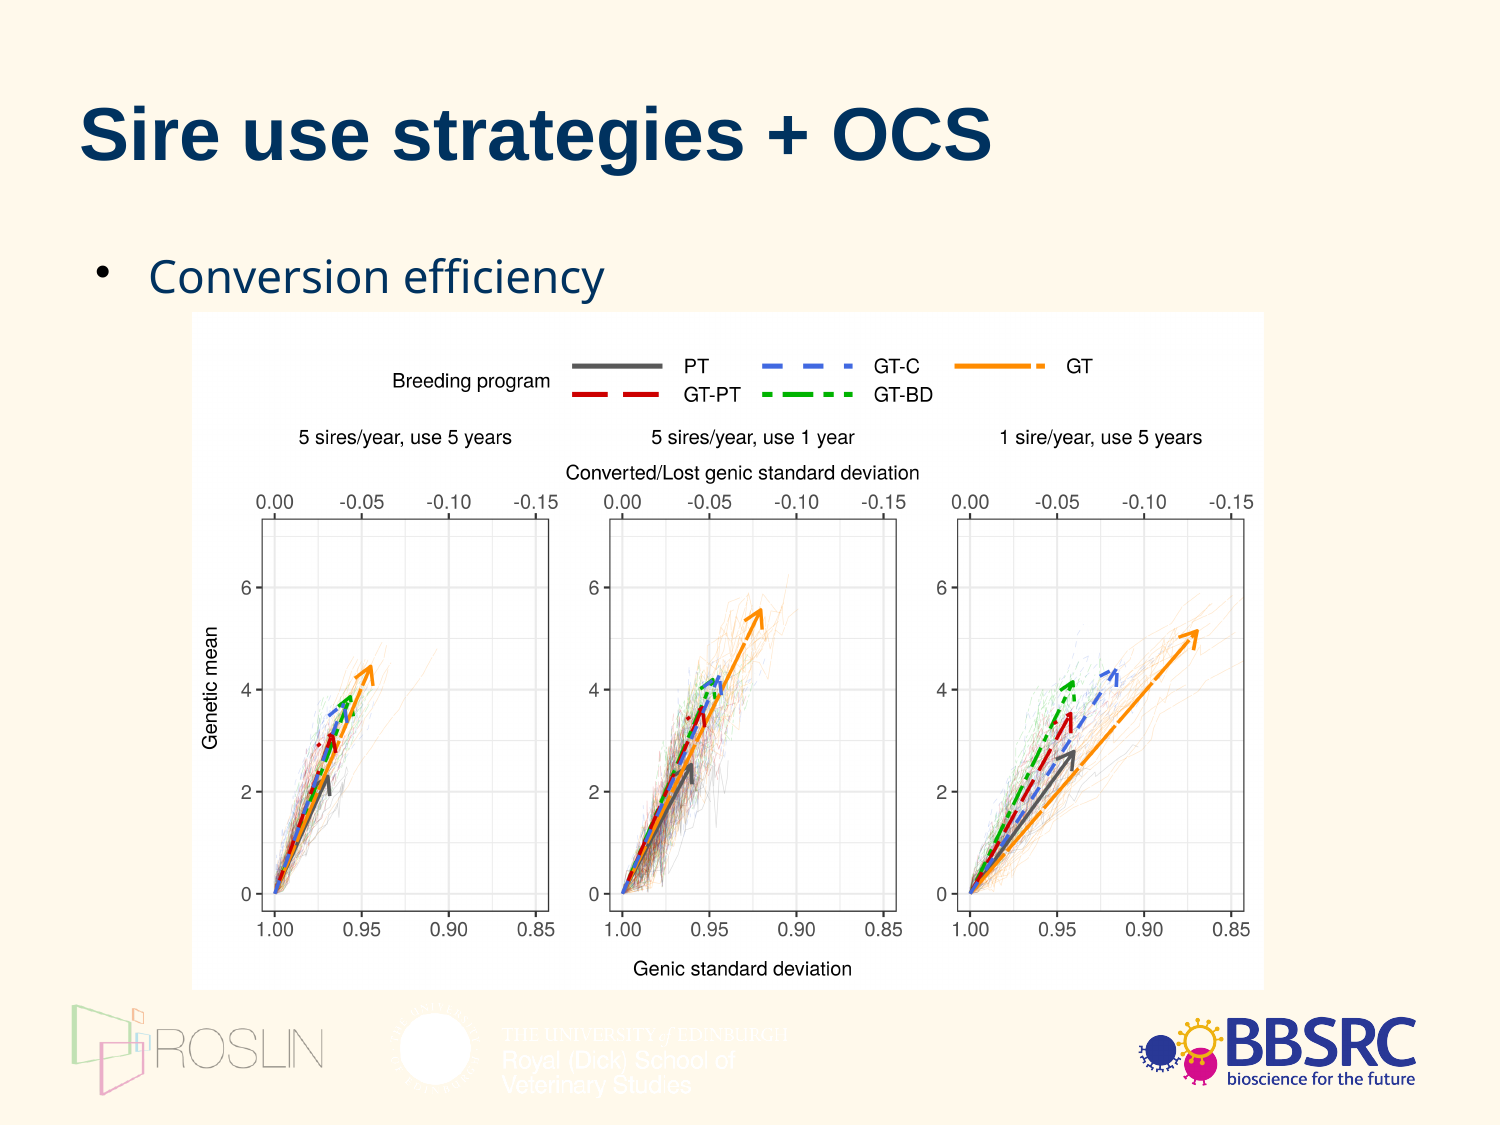

Sire use strategies + OCS
Conversion efficiency